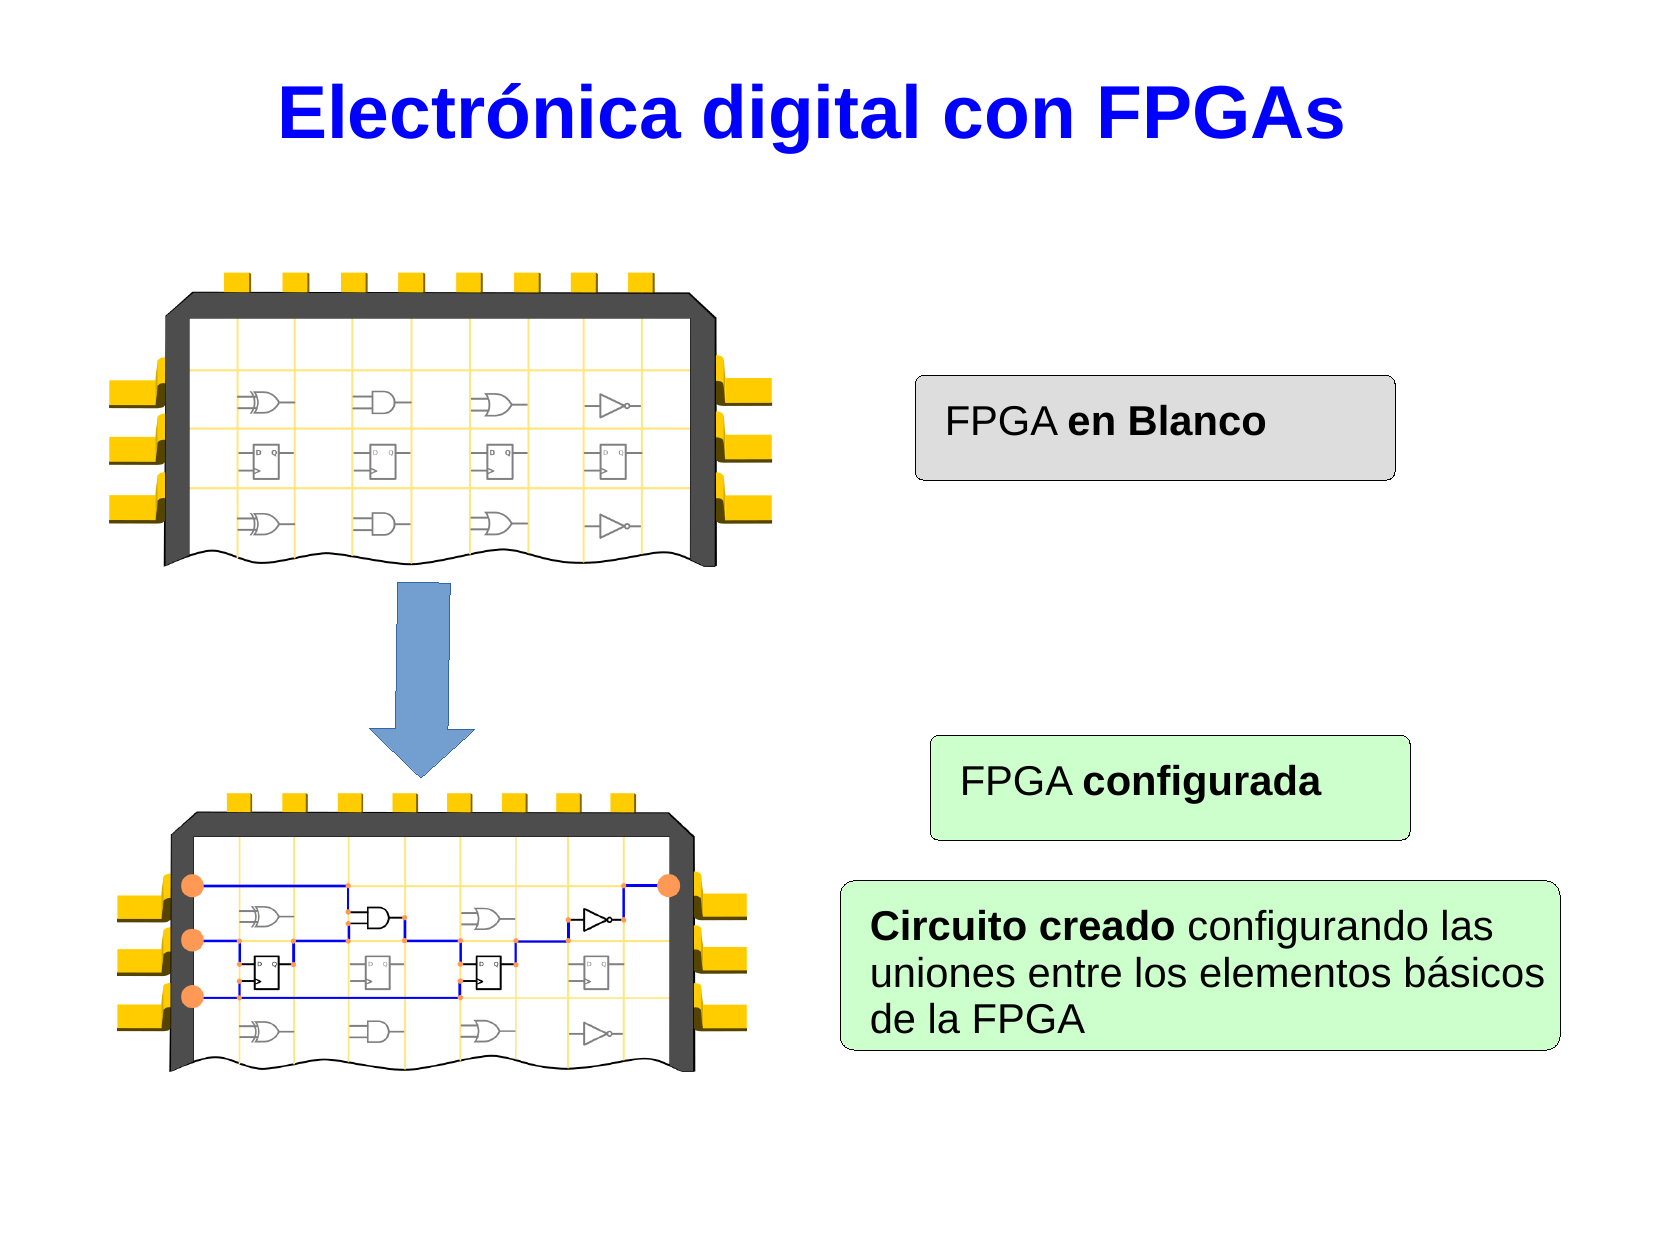

Electrónica digital con FPGAs
FPGA en Blanco
FPGA configurada
Circuito creado configurando las uniones entre los elementos básicos de la FPGA